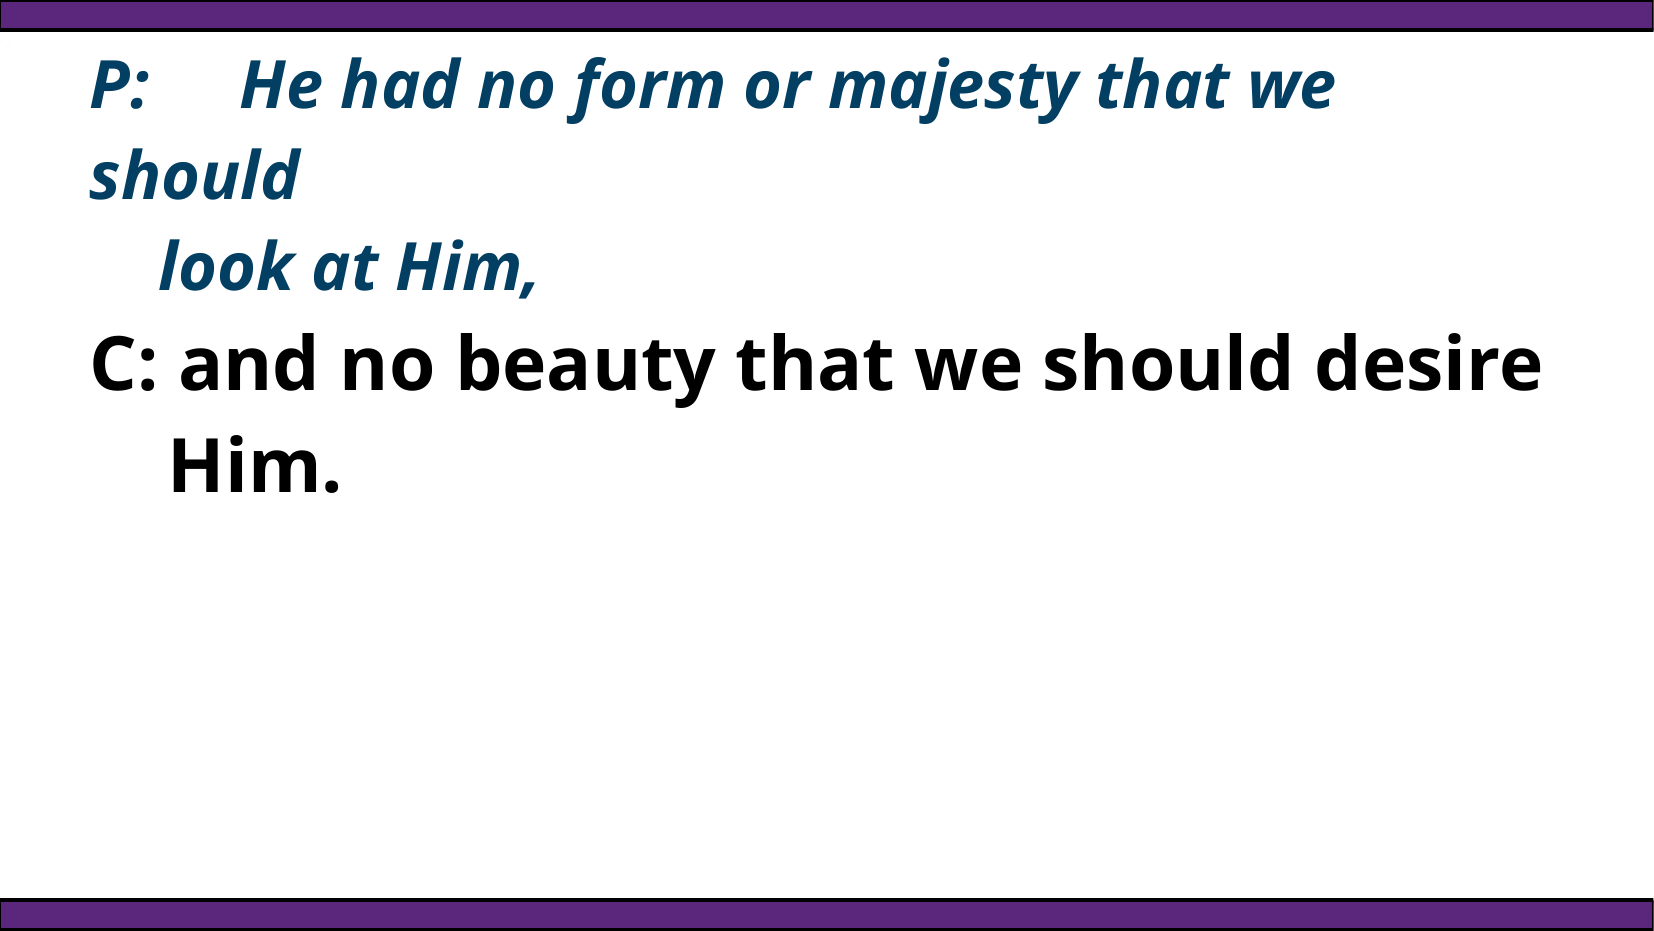

P: 	He had no form or majesty that we should
 look at Him,
C: and no beauty that we should desire
 Him.